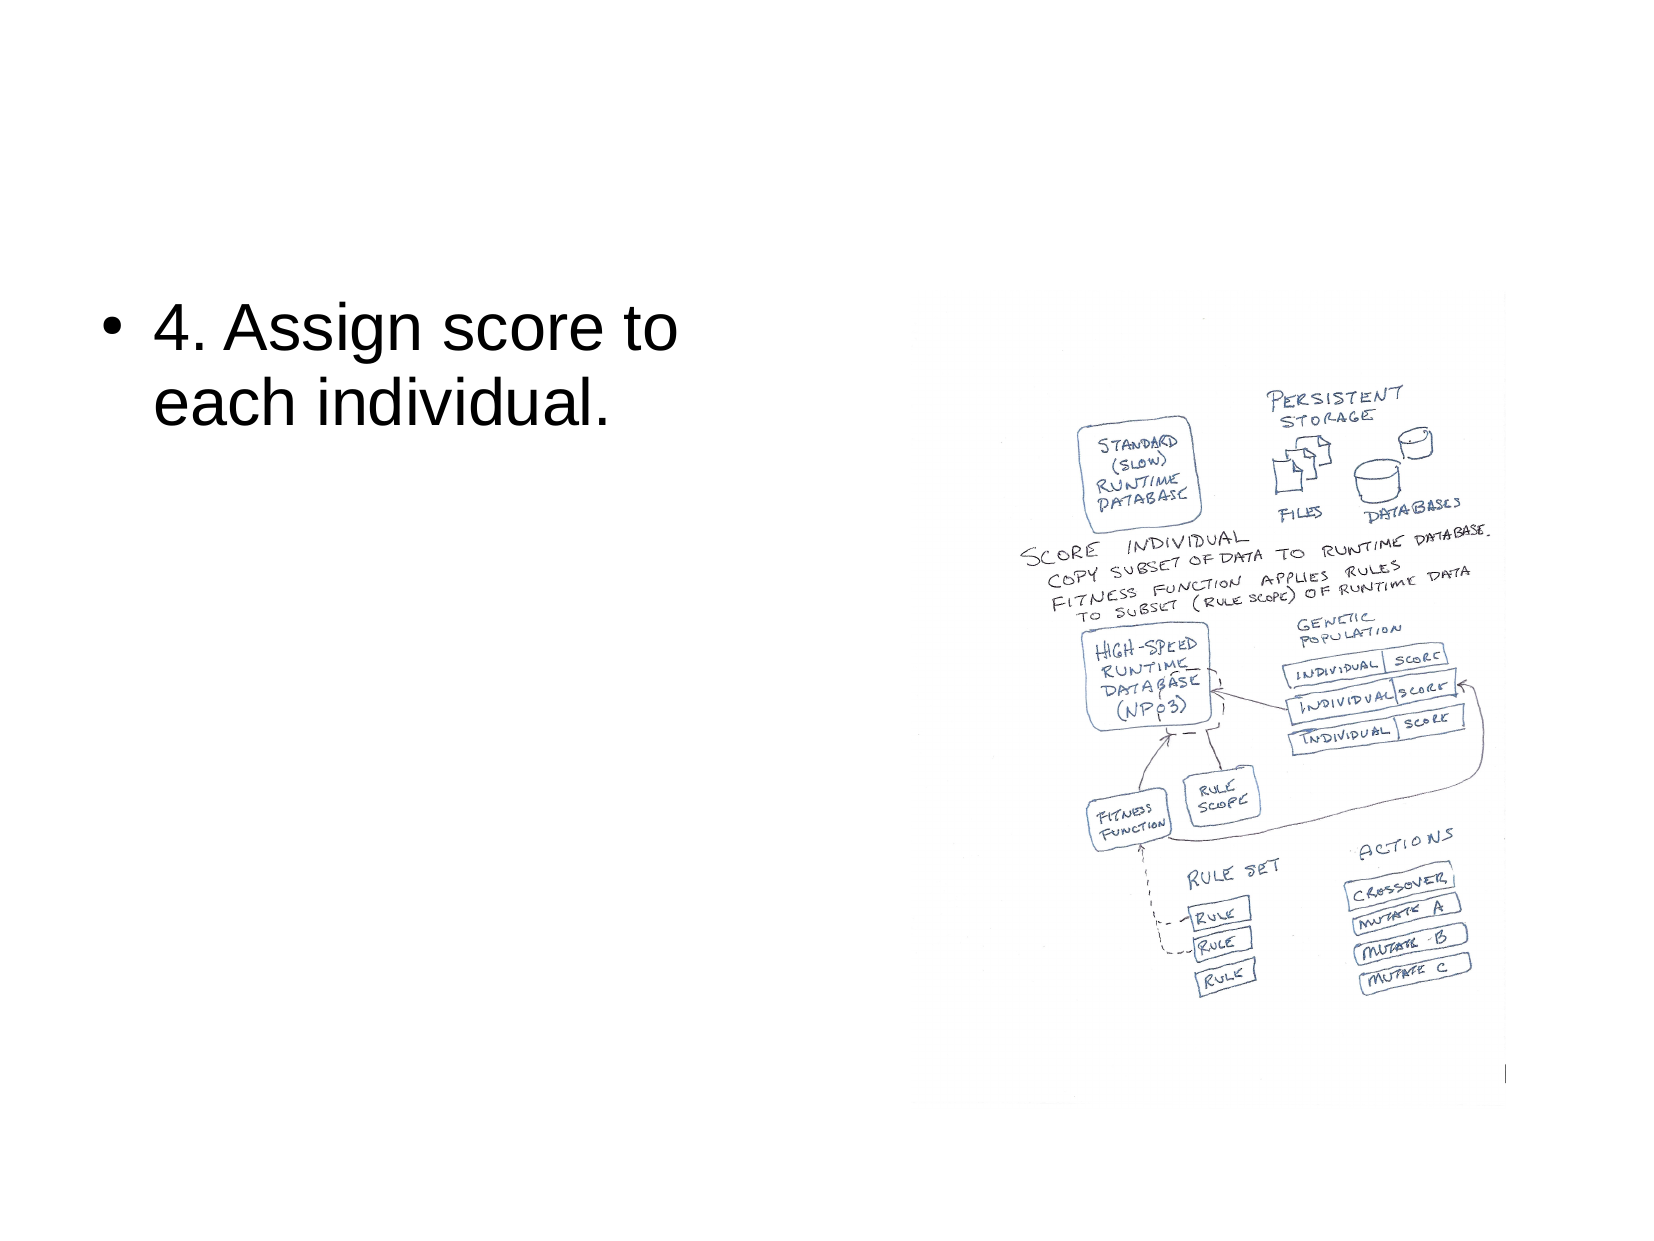

#
4. Assign score to each individual.